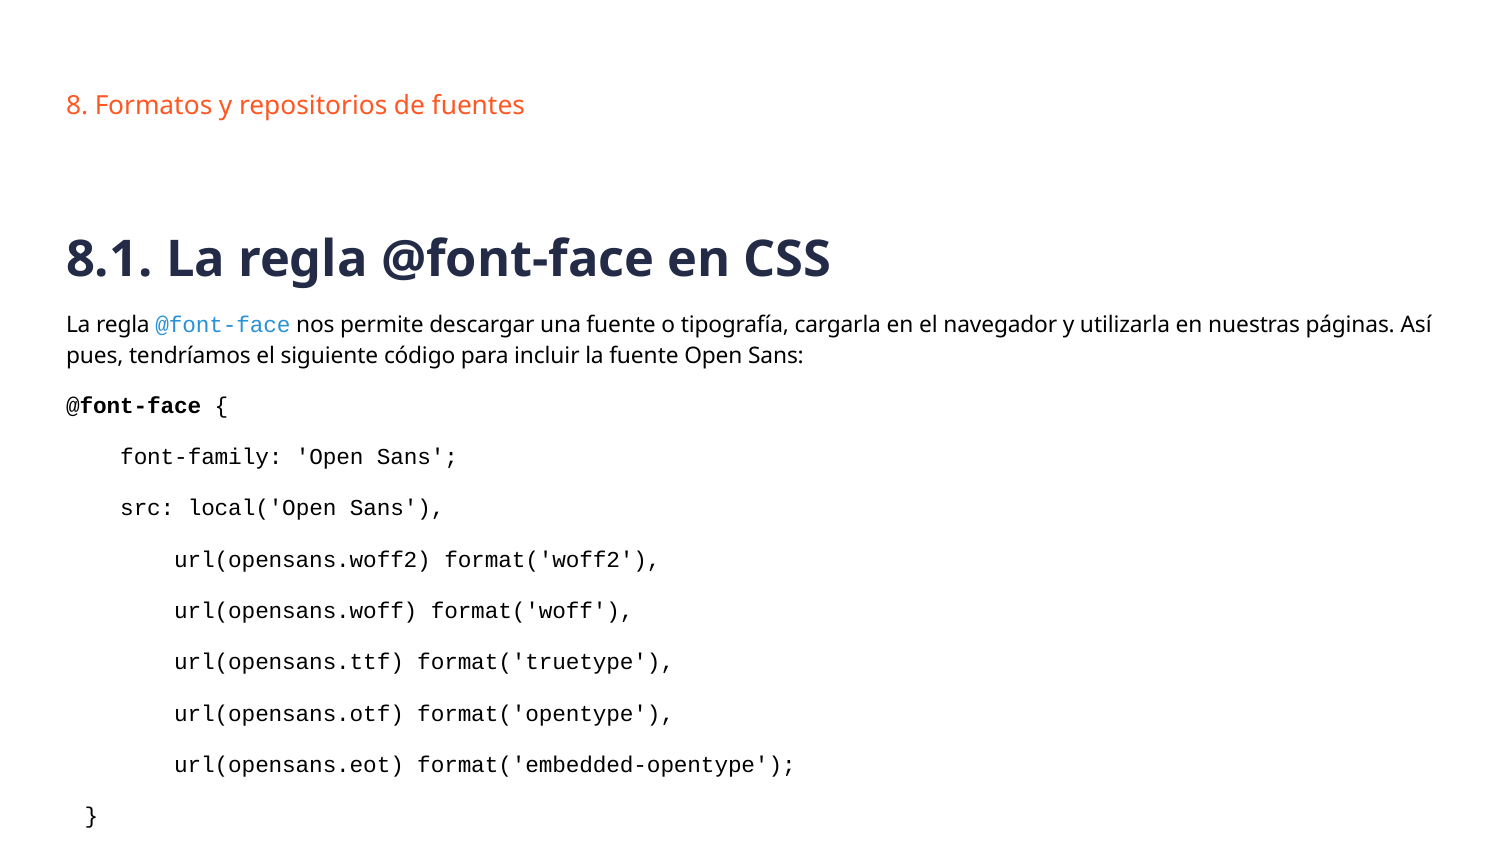

# 8. Formatos y repositorios de fuentes
8.1. La regla @font-face en CSS
La regla @font-face nos permite descargar una fuente o tipografía, cargarla en el navegador y utilizarla en nuestras páginas. Así pues, tendríamos el siguiente código para incluir la fuente Open Sans:
@font-face {
 font-family: 'Open Sans';
 src: local('Open Sans'),
 url(opensans.woff2) format('woff2'),
 url(opensans.woff) format('woff'),
 url(opensans.ttf) format('truetype'),
 url(opensans.otf) format('opentype'),
 url(opensans.eot) format('embedded-opentype');
}